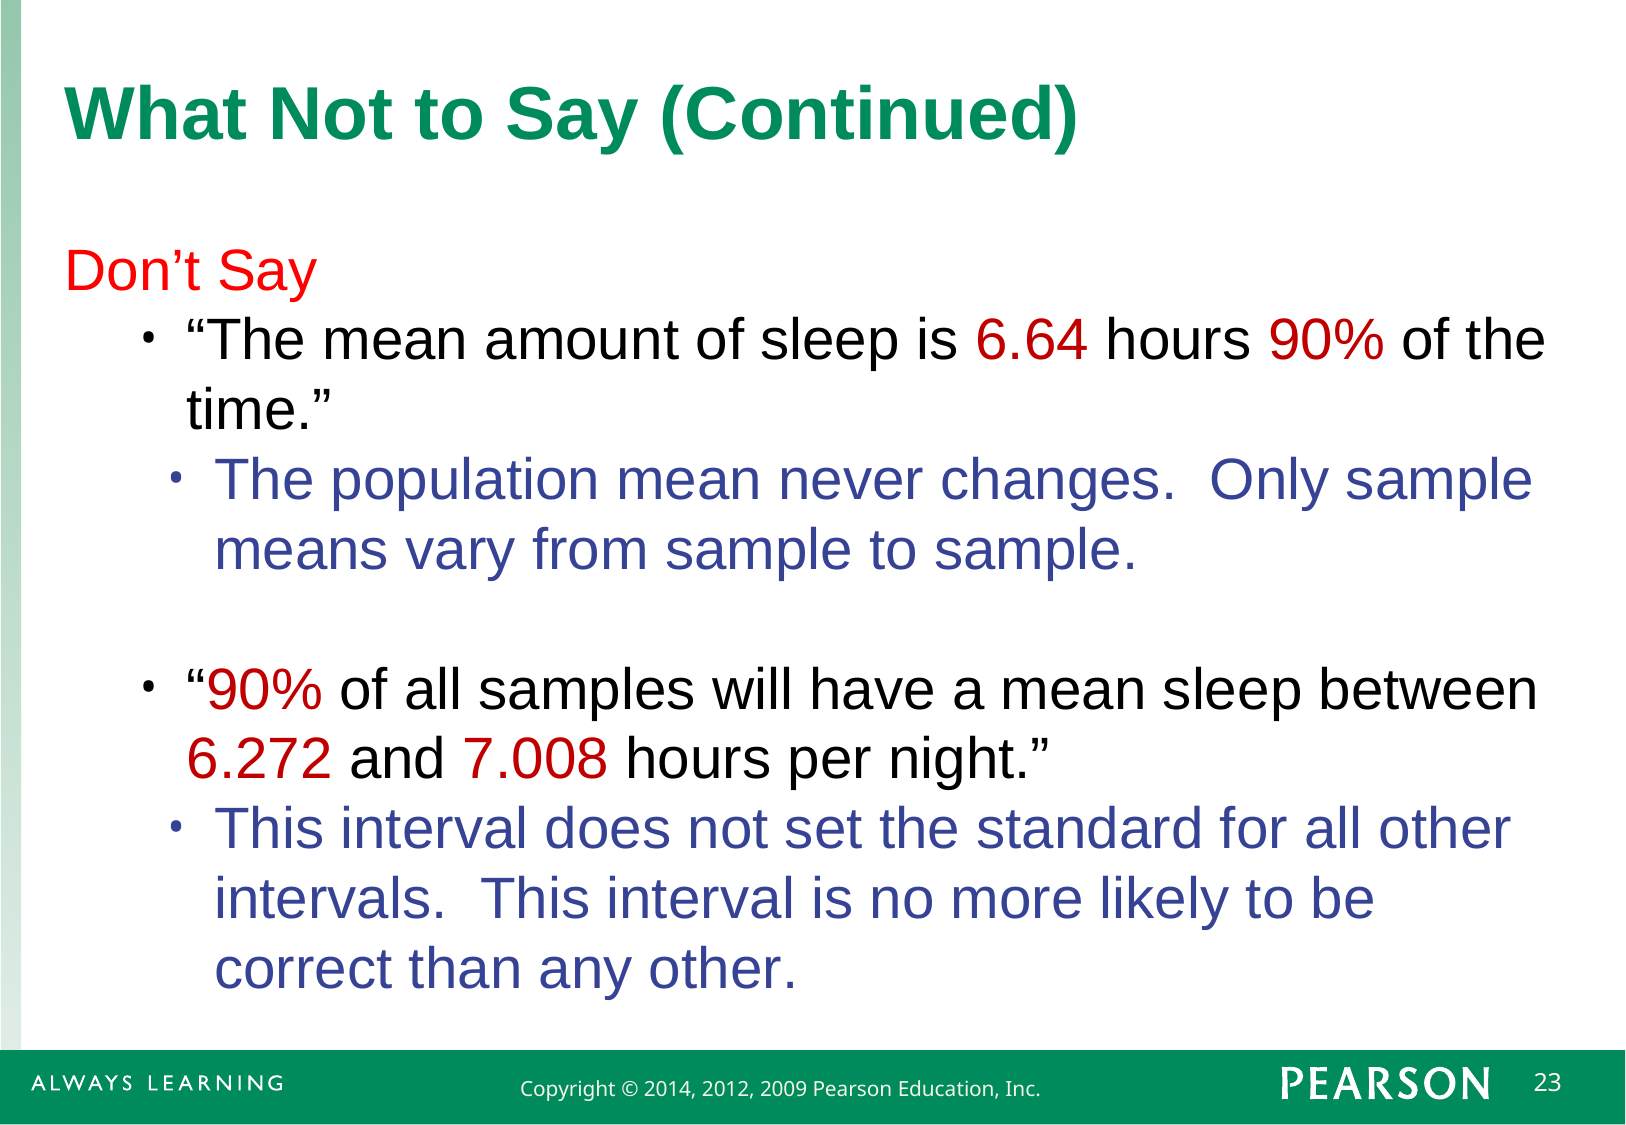

# What Not to Say (Continued)
Don’t Say
“The mean amount of sleep is 6.64 hours 90% of the time.”
The population mean never changes. Only sample means vary from sample to sample.
“90% of all samples will have a mean sleep between 6.272 and 7.008 hours per night.”
This interval does not set the standard for all other intervals. This interval is no more likely to be correct than any other.